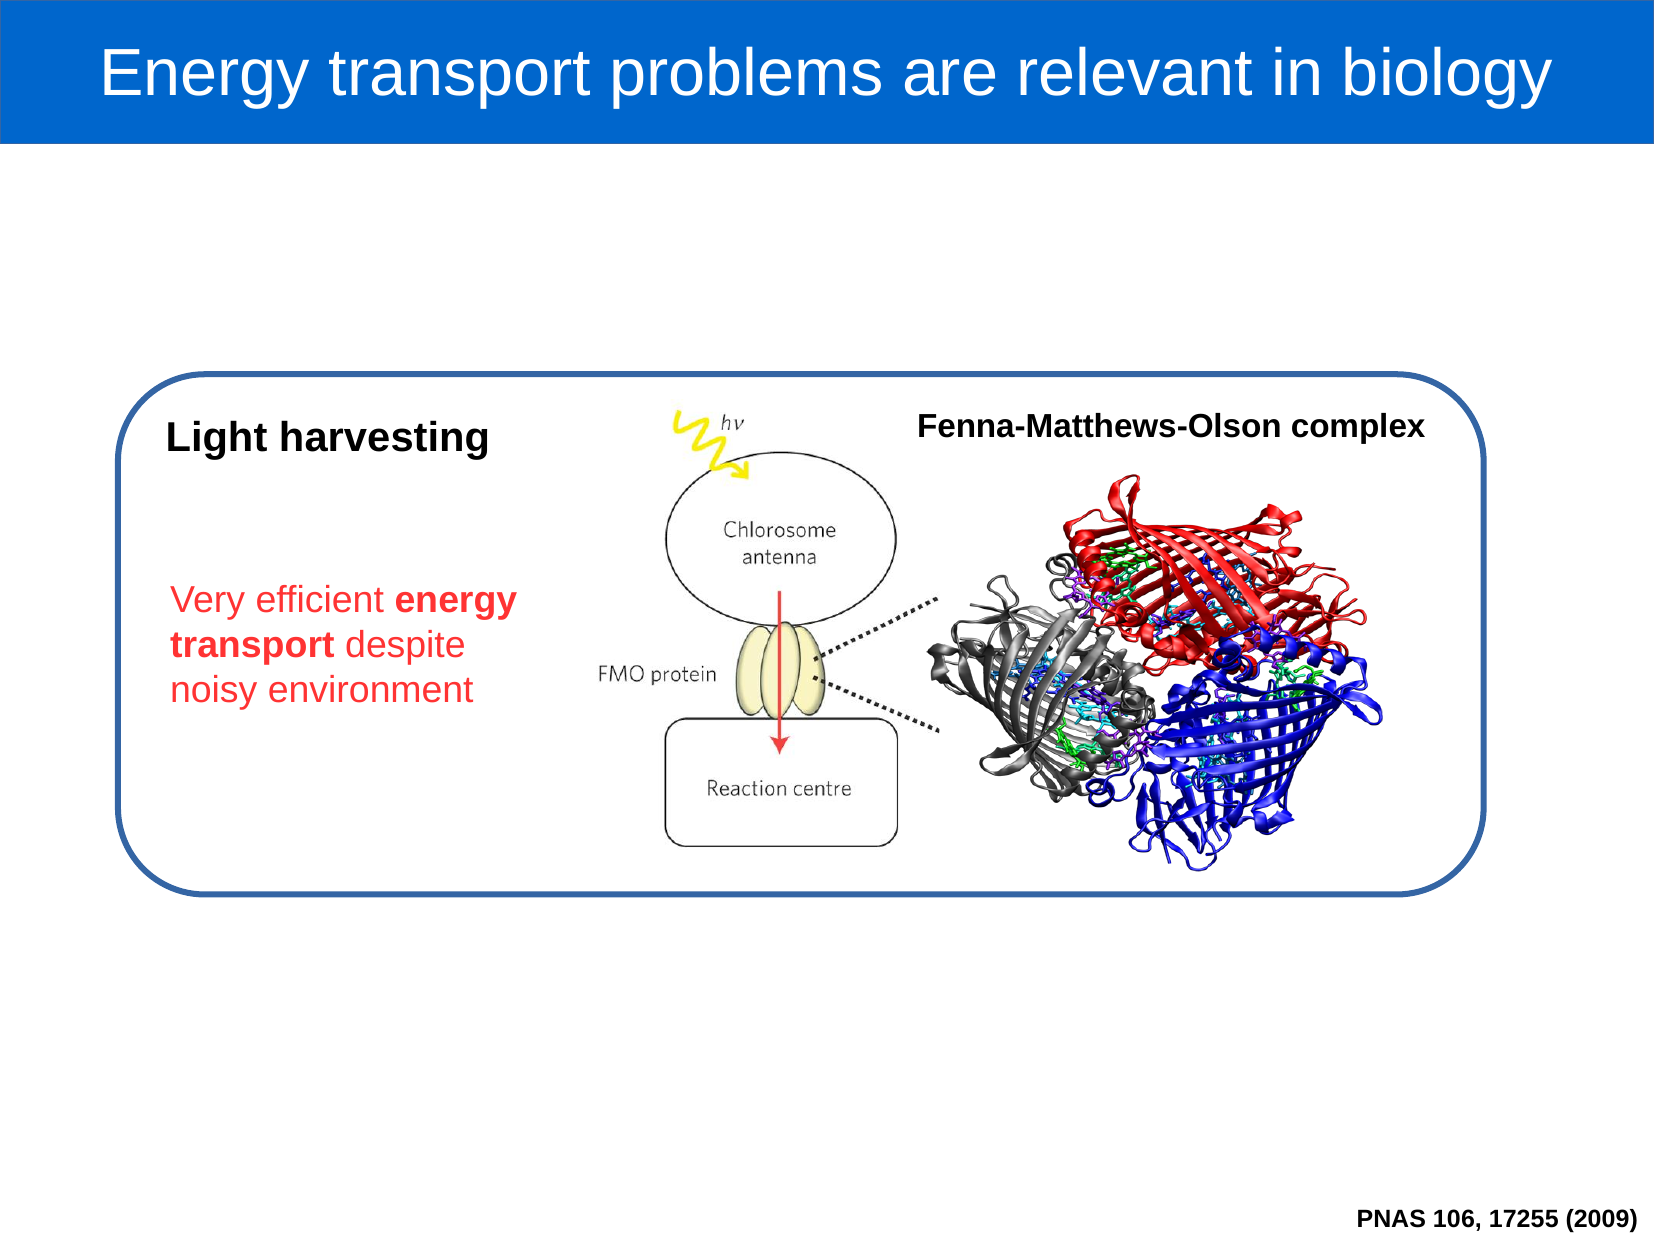

# Energy transport problems are relevant in biology
Fenna-Matthews-Olson complex
Light harvesting
Very efficient energy
transport despite
noisy environment
PNAS 106, 17255 (2009)